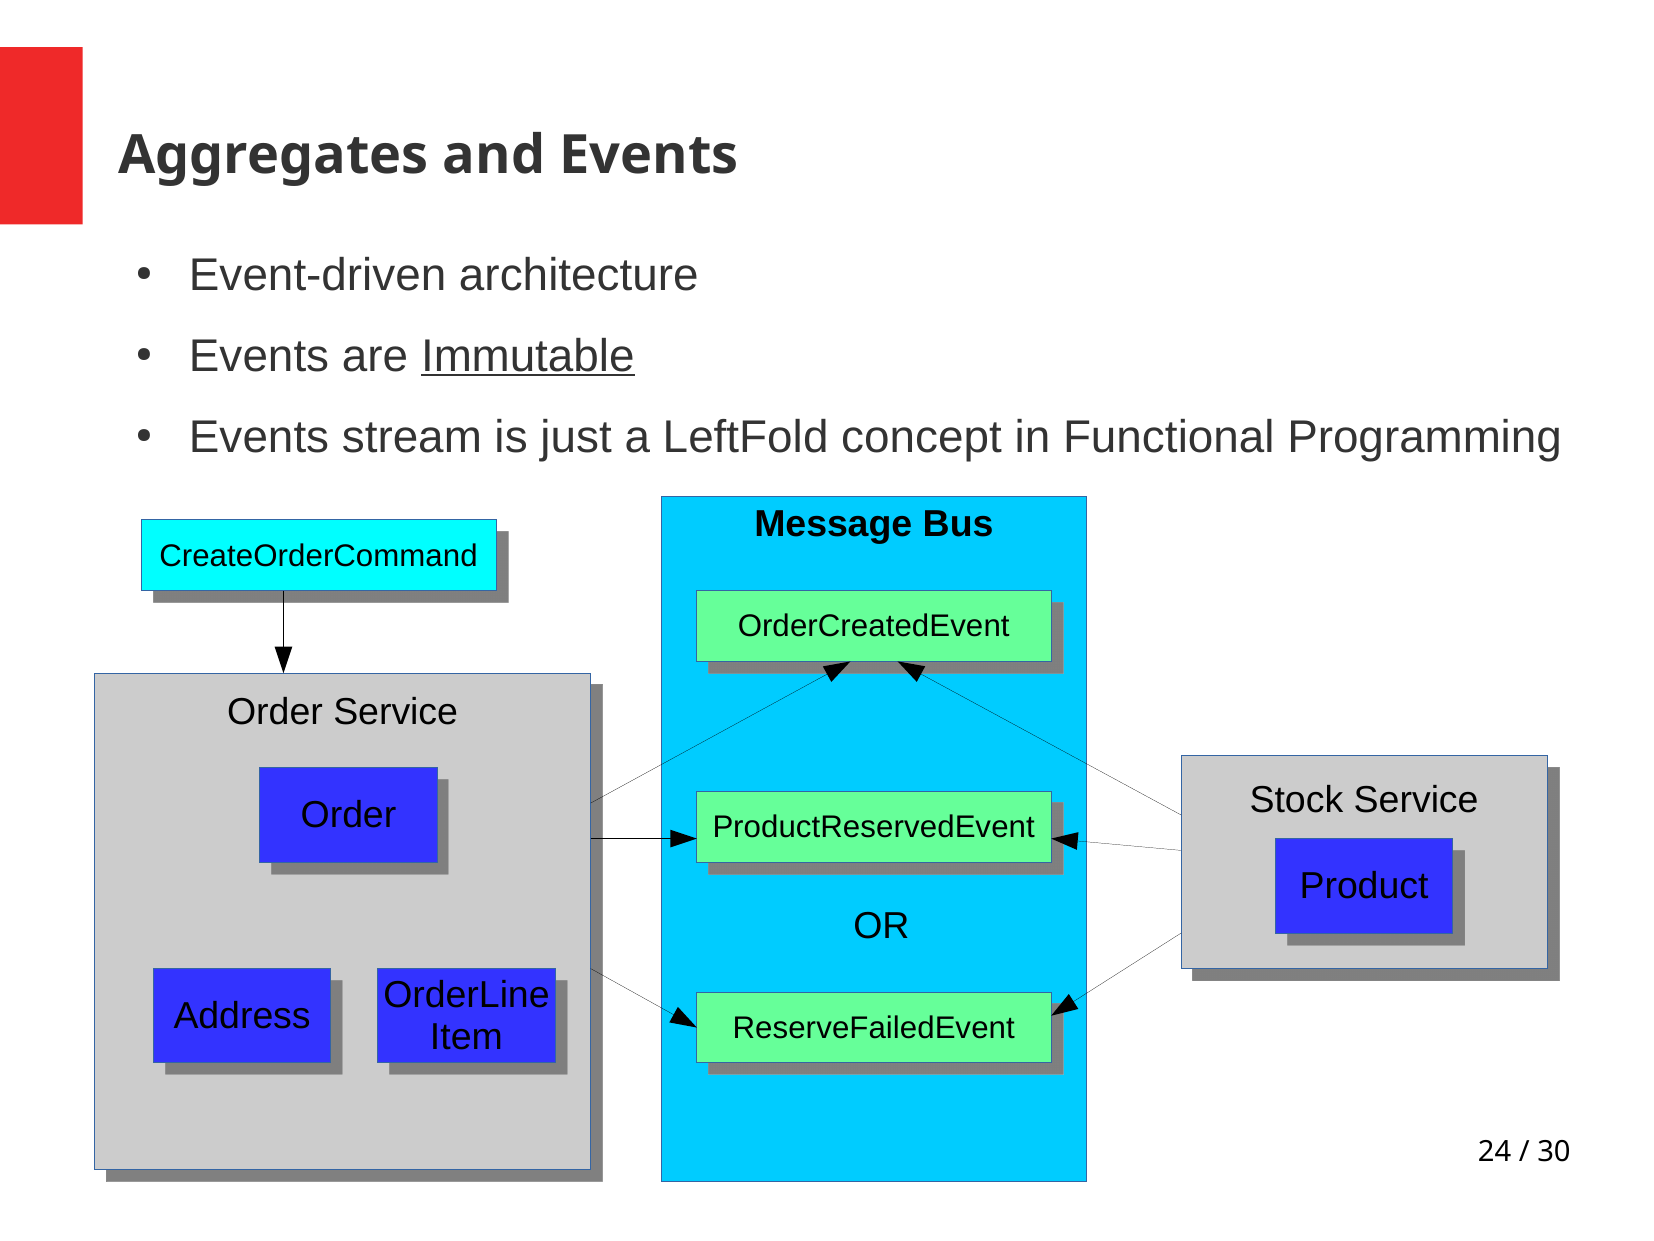

# Aggregates and Events
Event-driven architecture
Events are Immutable
Events stream is just a LeftFold concept in Functional Programming
Message Bus
CreateOrderCommand
OrderCreatedEvent
Order Service
Stock Service
Order
ProductReservedEvent
Product
OR
Address
OrderLine
Item
ReserveFailedEvent
24